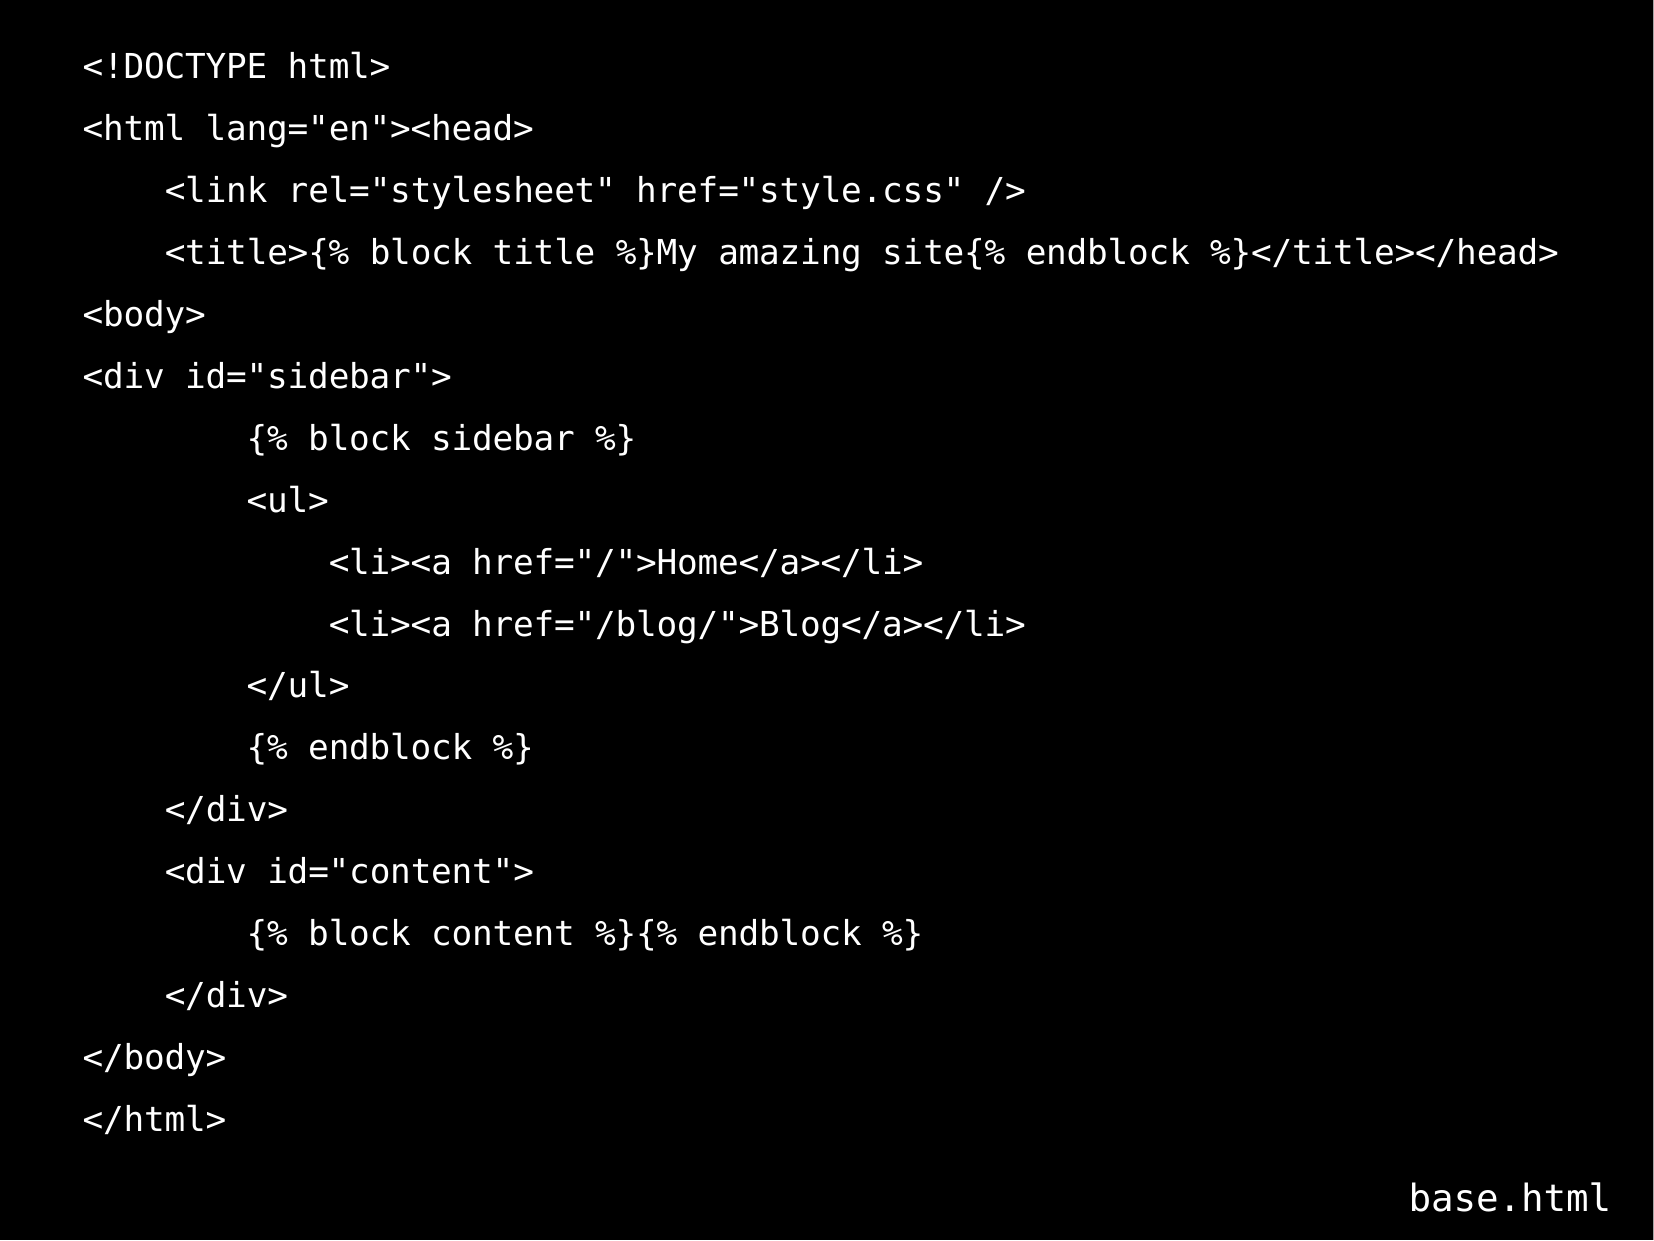

# <!DOCTYPE html>
<html lang="en"><head>
 <link rel="stylesheet" href="style.css" />
 <title>{% block title %}My amazing site{% endblock %}</title></head>
<body>
<div id="sidebar">
 {% block sidebar %}
 <ul>
 <li><a href="/">Home</a></li>
 <li><a href="/blog/">Blog</a></li>
 </ul>
 {% endblock %}
 </div>
 <div id="content">
 {% block content %}{% endblock %}
 </div>
</body>
</html>
base.html